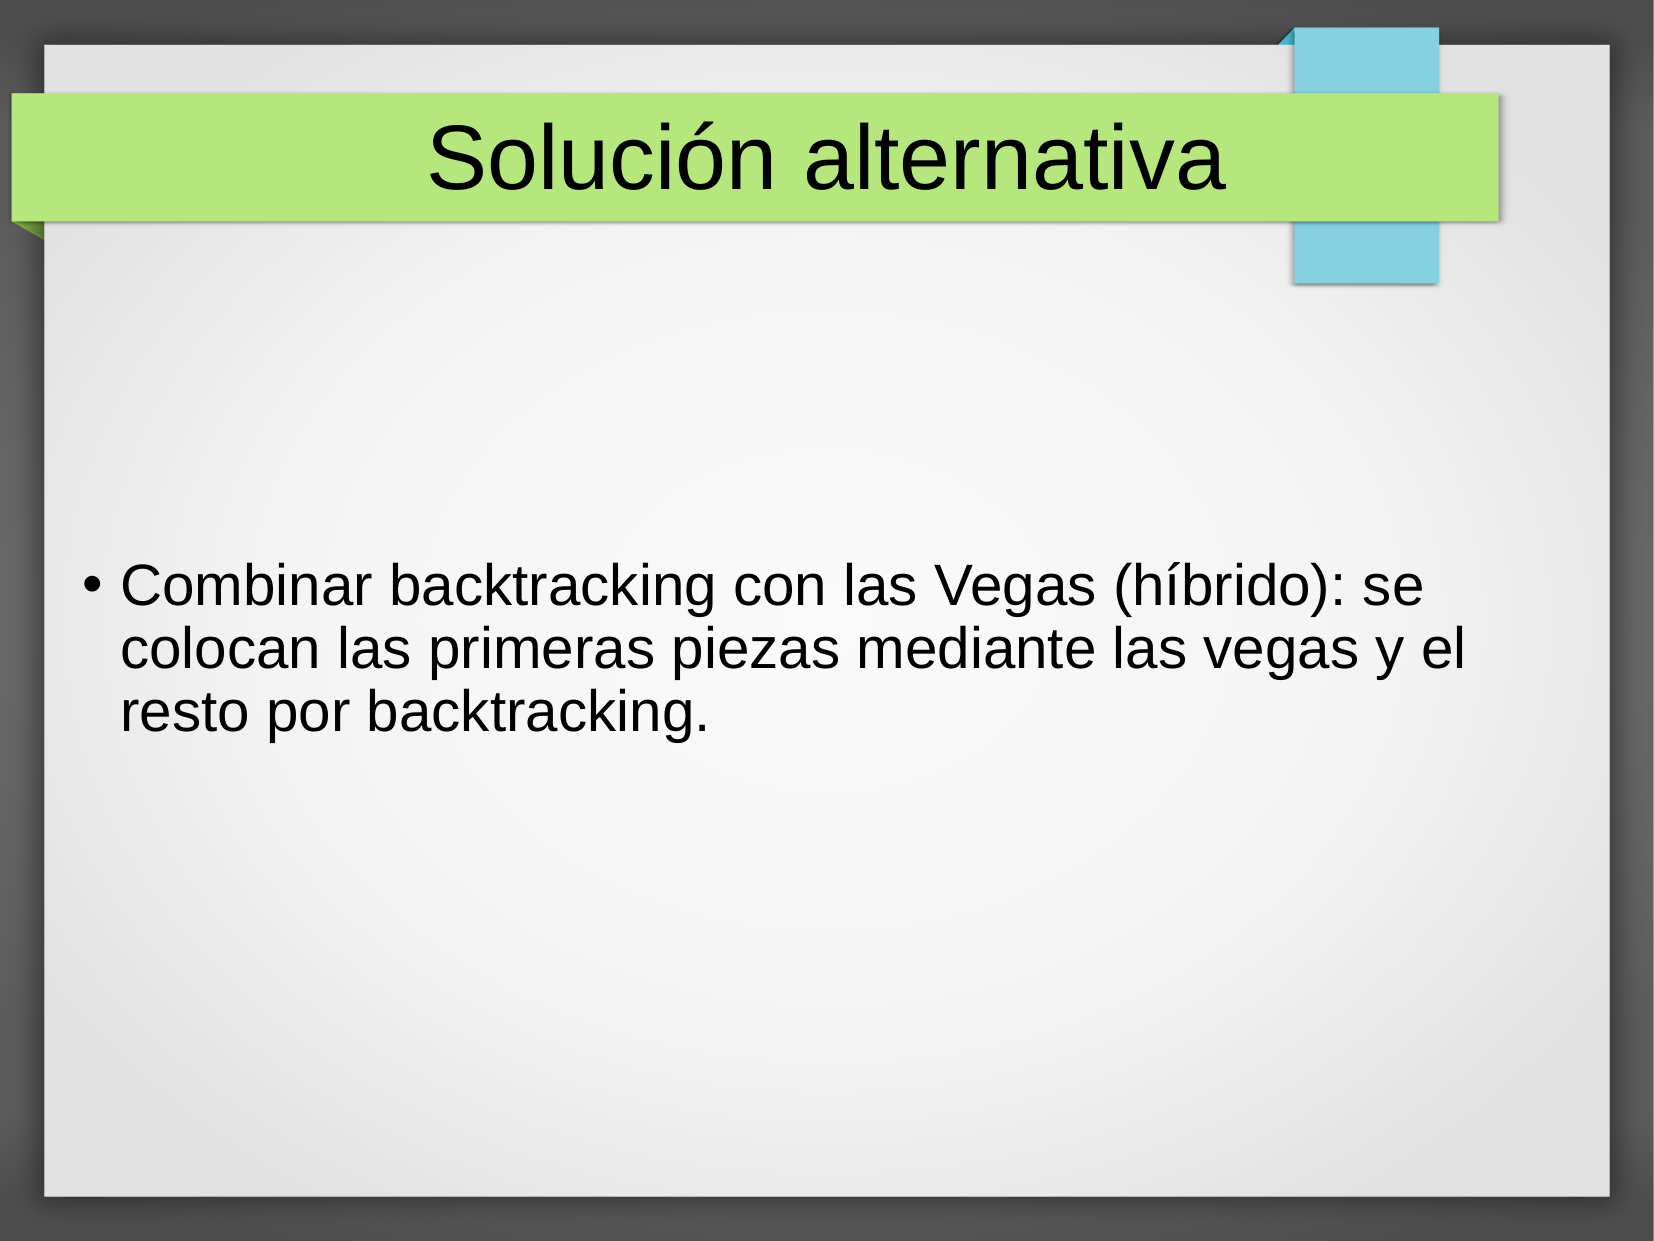

# Solución alternativa
Combinar backtracking con las Vegas (híbrido): se colocan las primeras piezas mediante las vegas y el resto por backtracking.